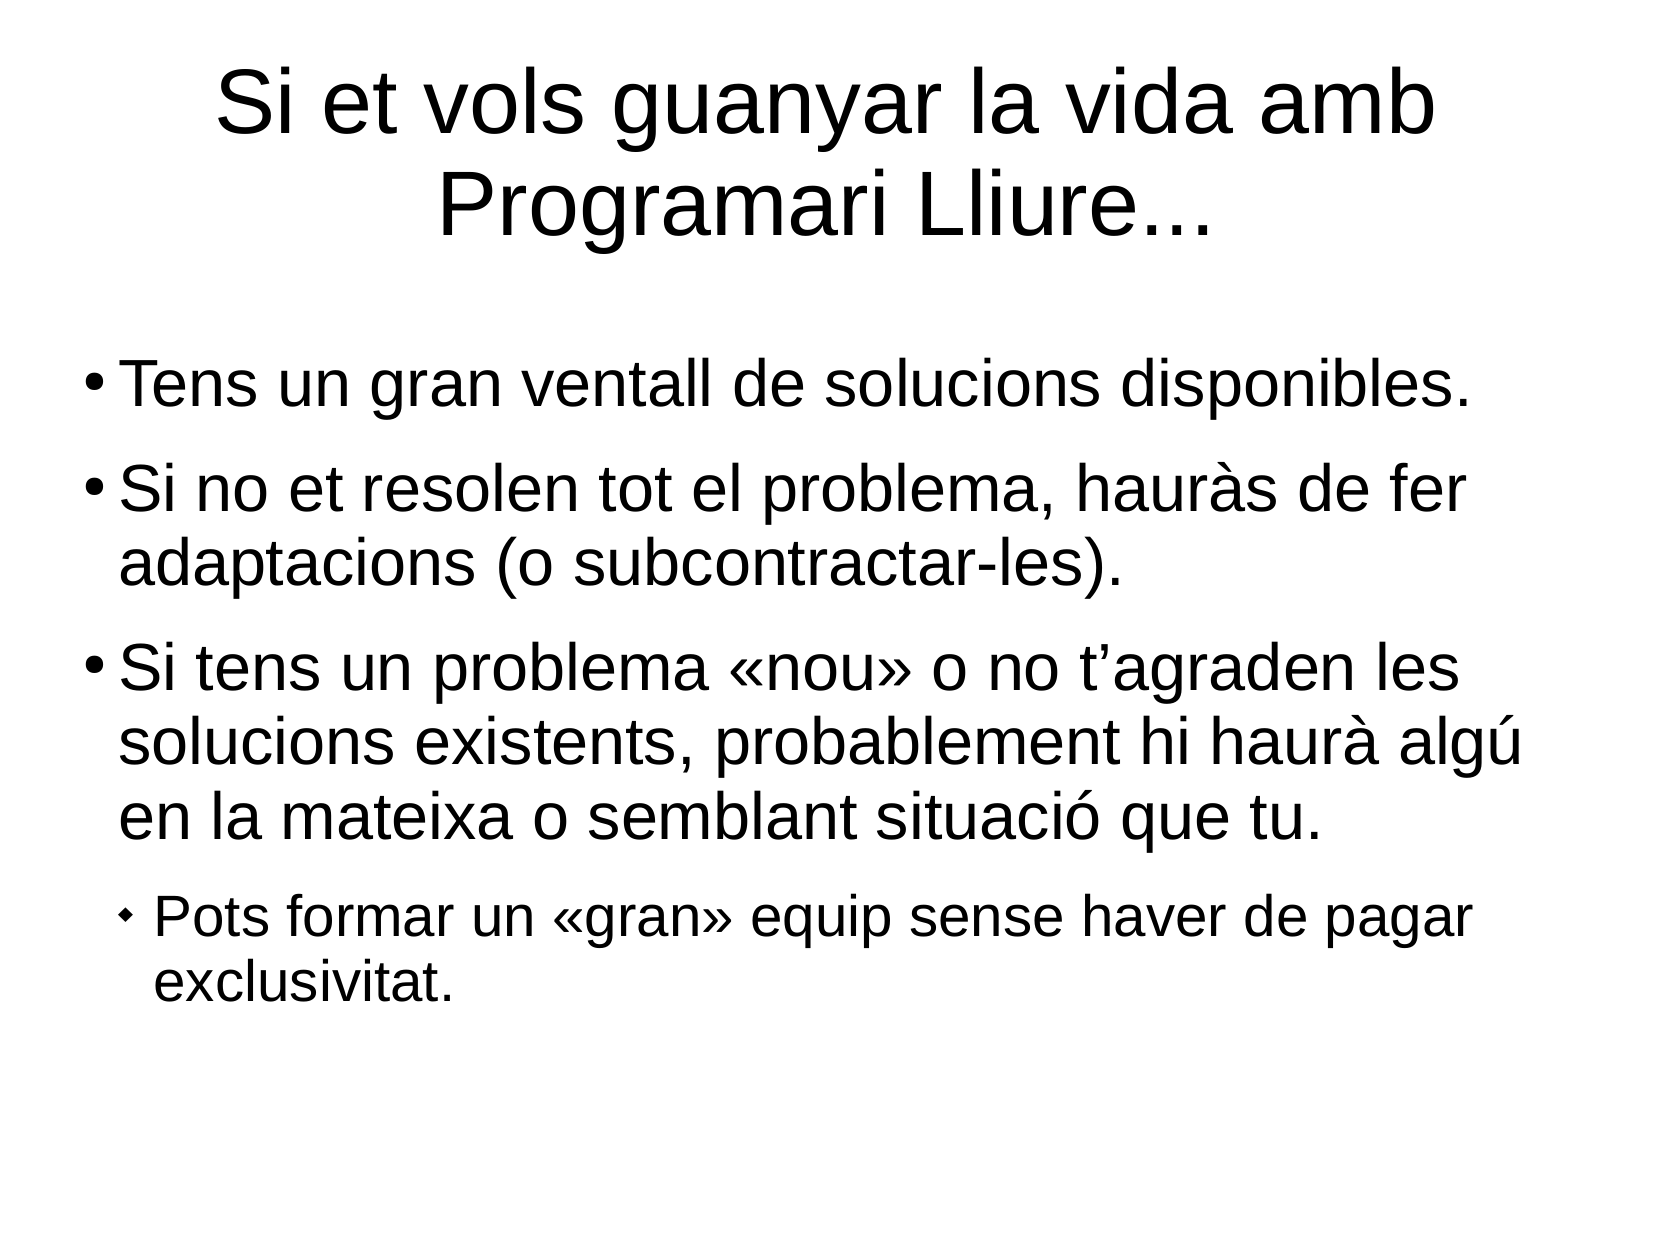

# Si et vols guanyar la vida amb Programari Lliure...
Tens un gran ventall de solucions disponibles.
Si no et resolen tot el problema, hauràs de fer adaptacions (o subcontractar-les).
Si tens un problema «nou» o no t’agraden les solucions existents, probablement hi haurà algú en la mateixa o semblant situació que tu.
Pots formar un «gran» equip sense haver de pagar exclusivitat.